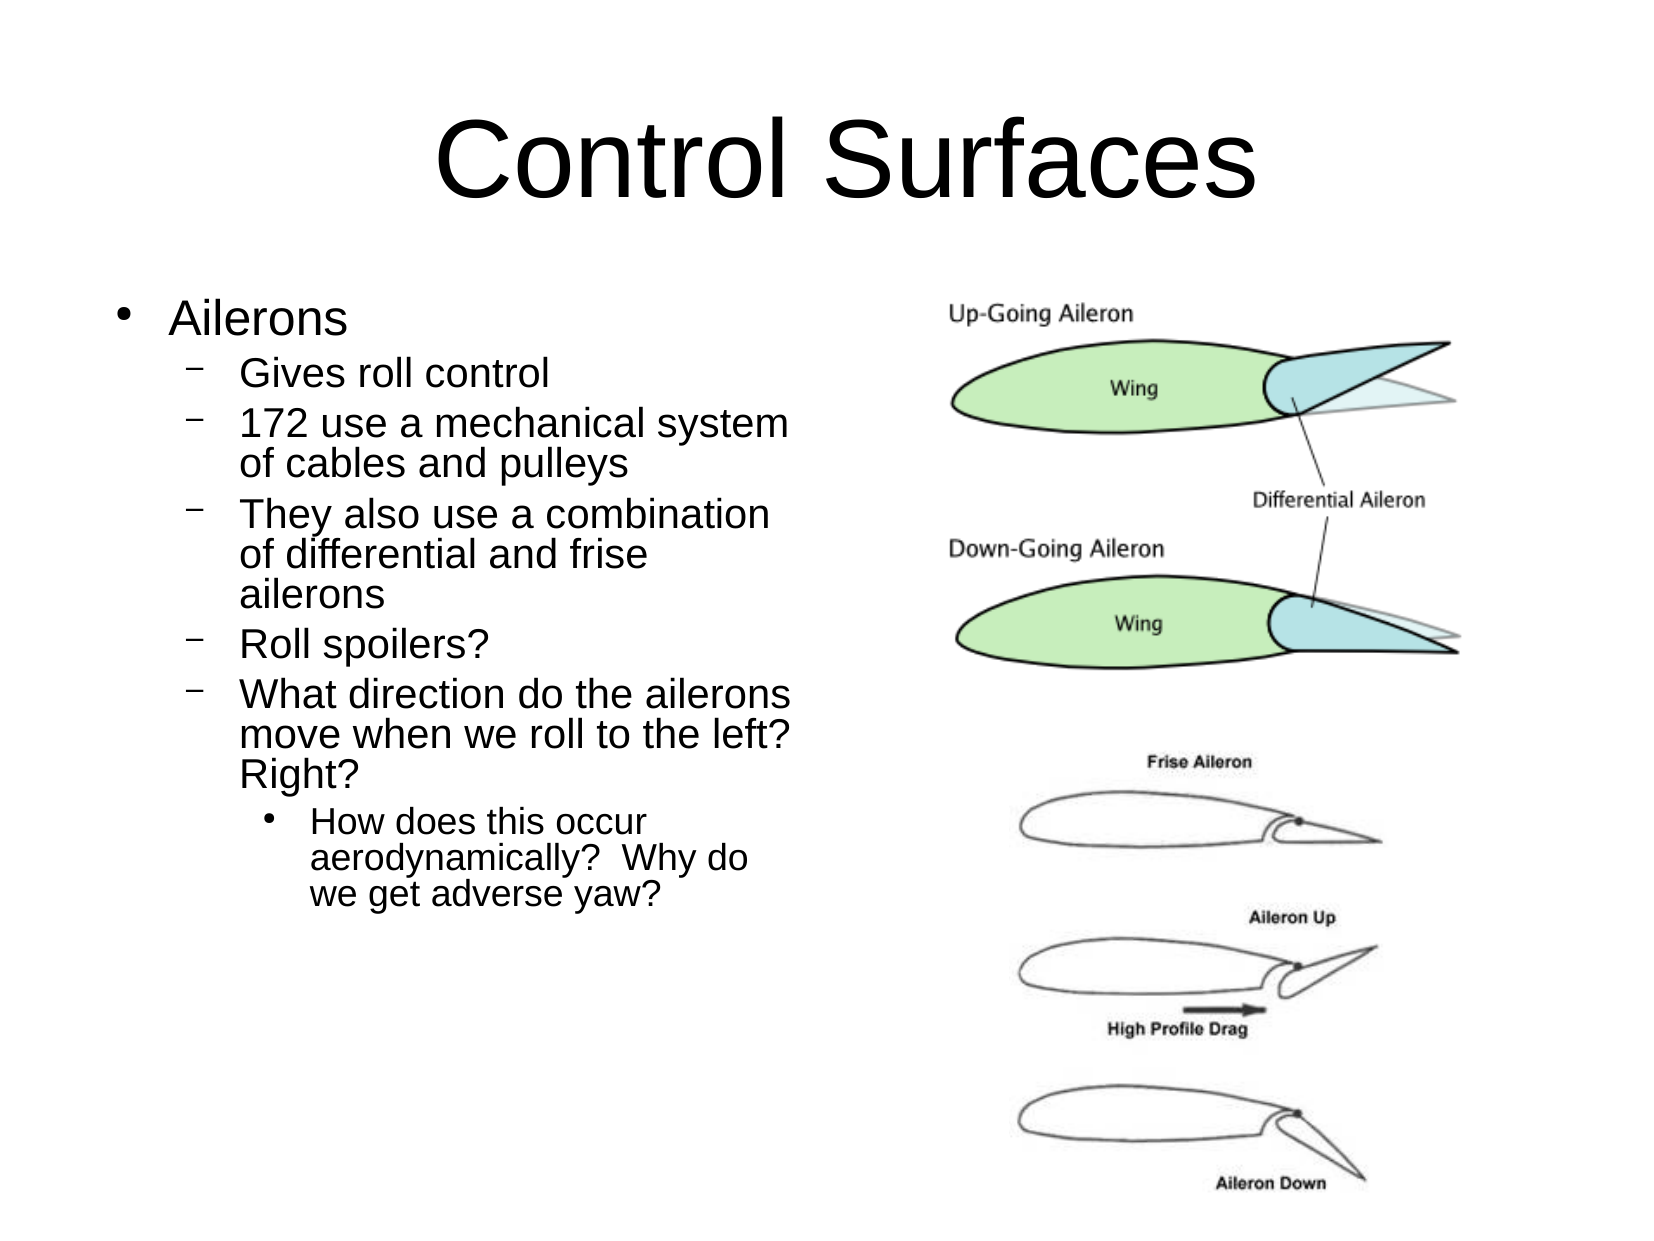

# Control Surfaces
Ailerons
Gives roll control
172 use a mechanical system of cables and pulleys
They also use a combination of differential and frise ailerons
Roll spoilers?
What direction do the ailerons move when we roll to the left? Right?
How does this occur aerodynamically? Why do we get adverse yaw?